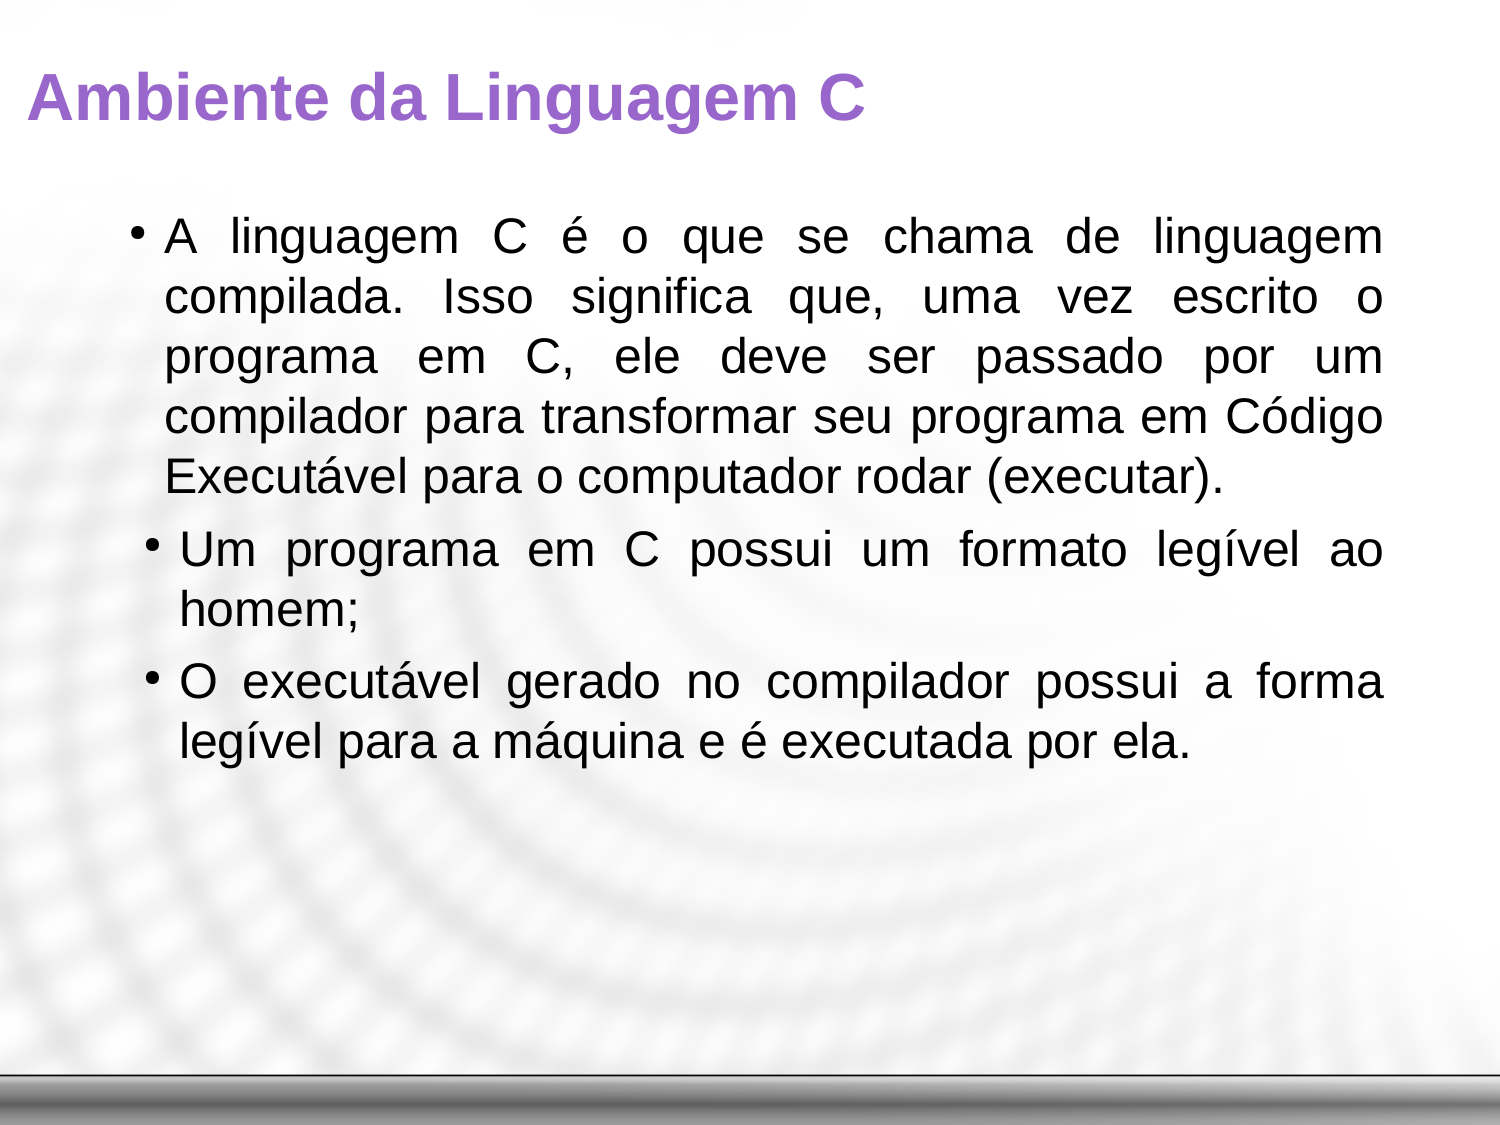

# Ambiente da Linguagem C
A linguagem C é o que se chama de linguagem compilada. Isso significa que, uma vez escrito o programa em C, ele deve ser passado por um compilador para transformar seu programa em Código Executável para o computador rodar (executar).
Um programa em C possui um formato legível ao homem;
O executável gerado no compilador possui a forma legível para a máquina e é executada por ela.